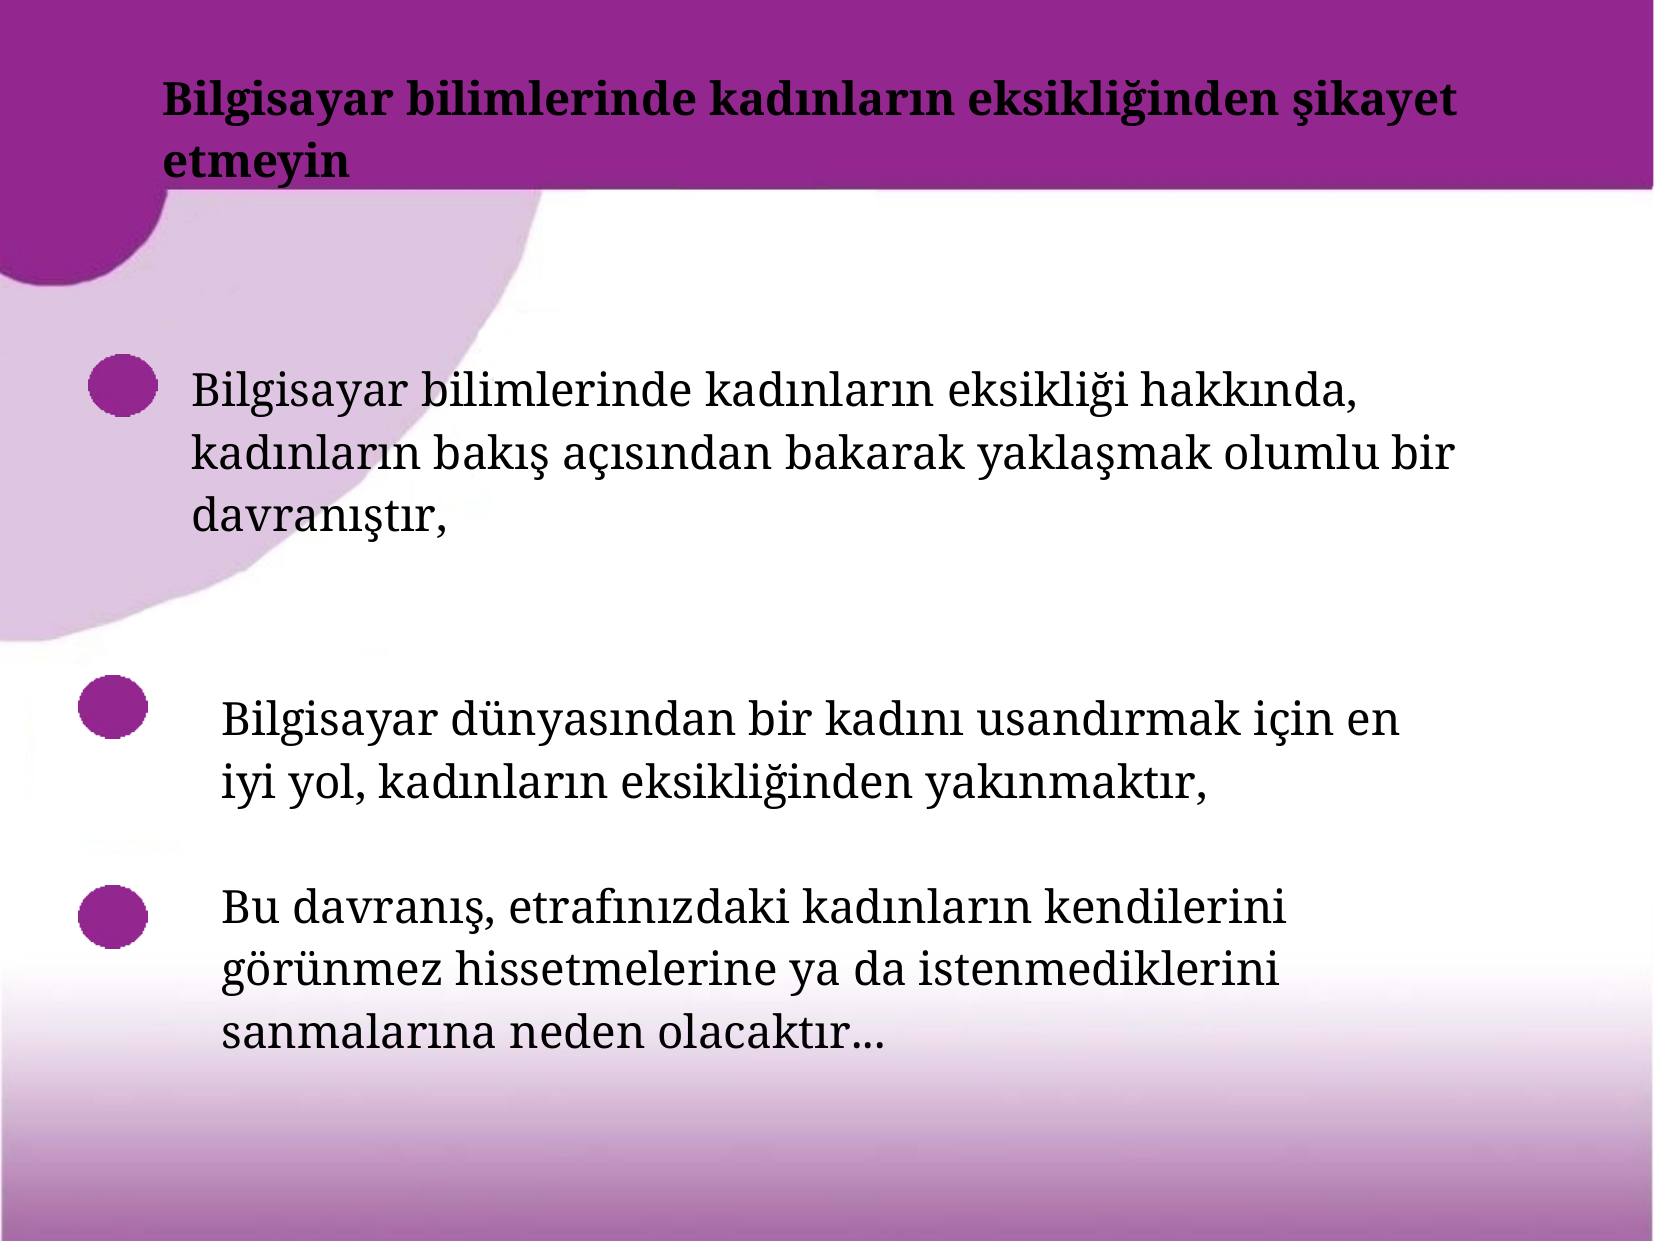

Bilgisayar bilimlerinde kadınların eksikliğinden şikayet etmeyin
Bilgisayar bilimlerinde kadınların eksikliği hakkında, kadınların bakış açısından bakarak yaklaşmak olumlu bir davranıştır,
Bilgisayar dünyasından bir kadını usandırmak için en iyi yol, kadınların eksikliğinden yakınmaktır,
Bu davranış, etrafınızdaki kadınların kendilerini görünmez hissetmelerine ya da istenmediklerini sanmalarına neden olacaktır...